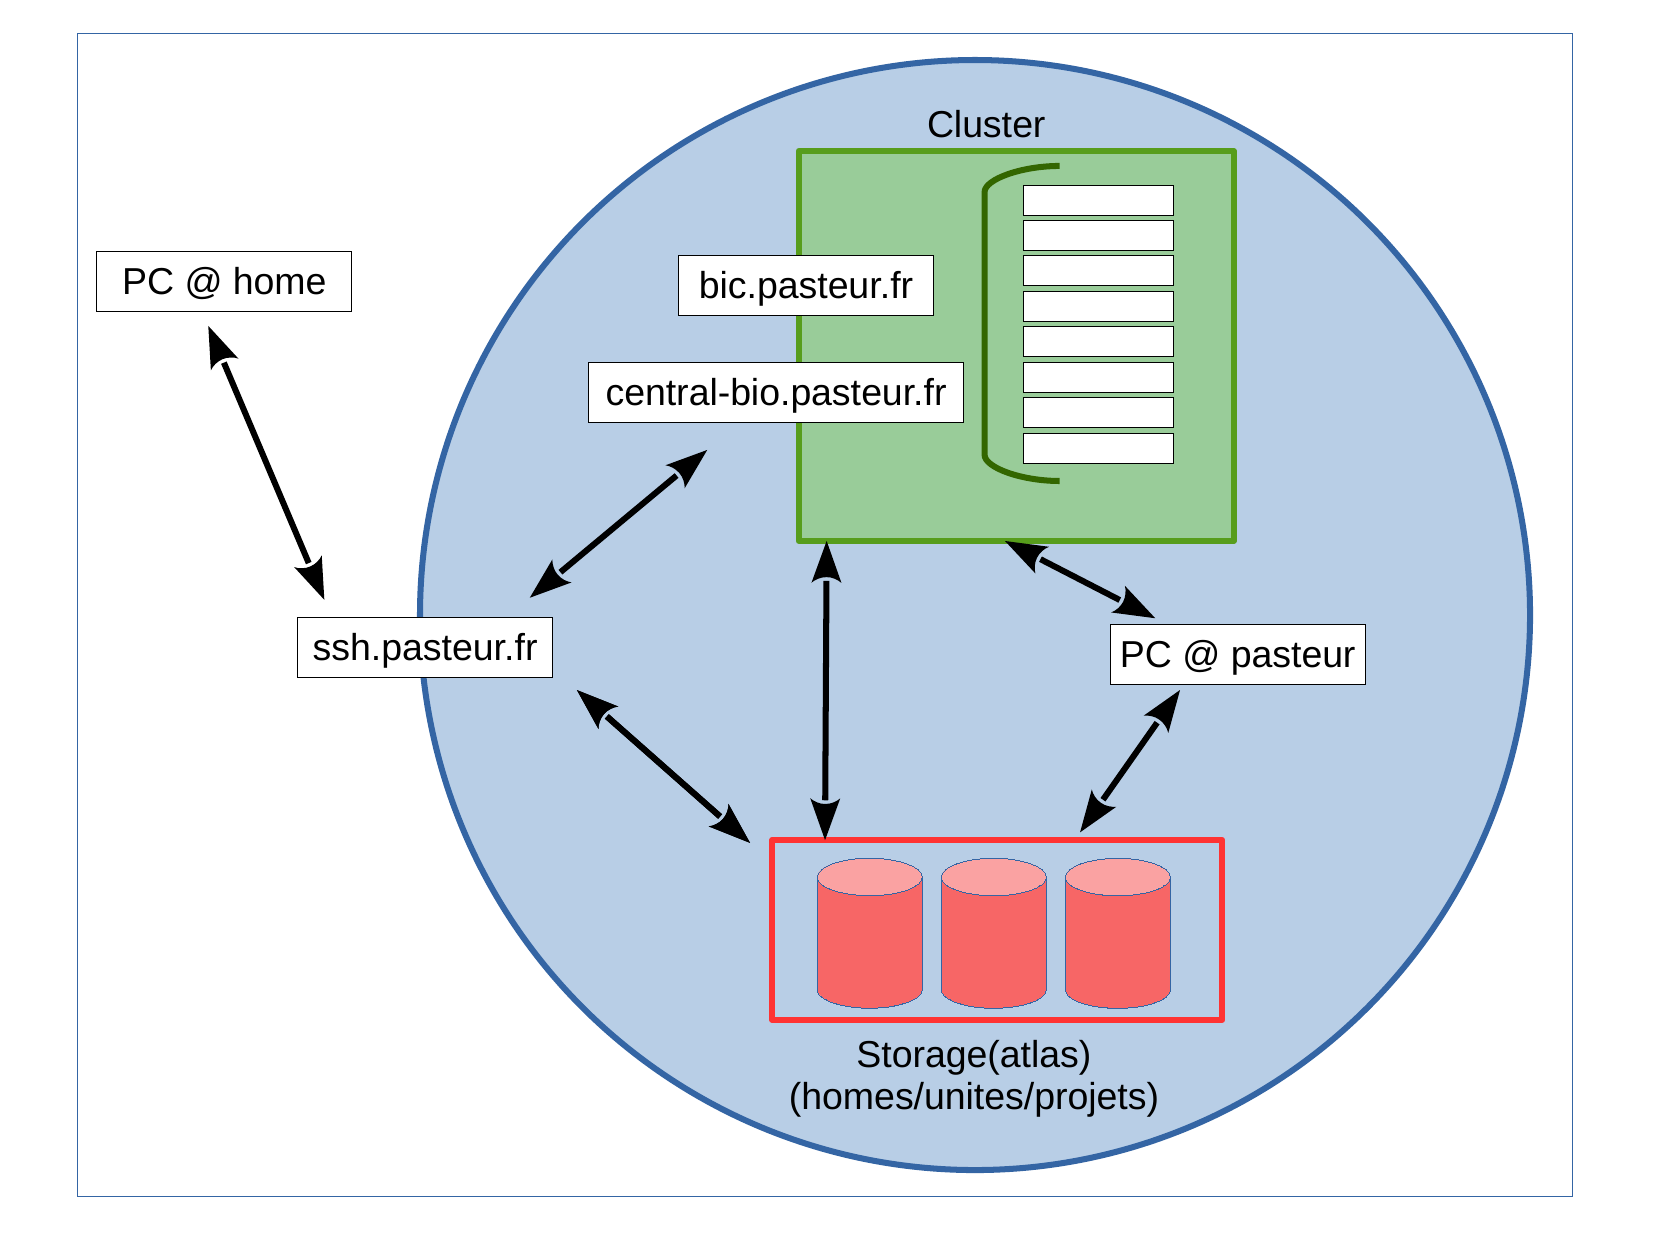

Cluster
PC @ home
bic.pasteur.fr
central-bio.pasteur.fr
ssh.pasteur.fr
PC @ pasteur
Storage(atlas)
(homes/unites/projets)